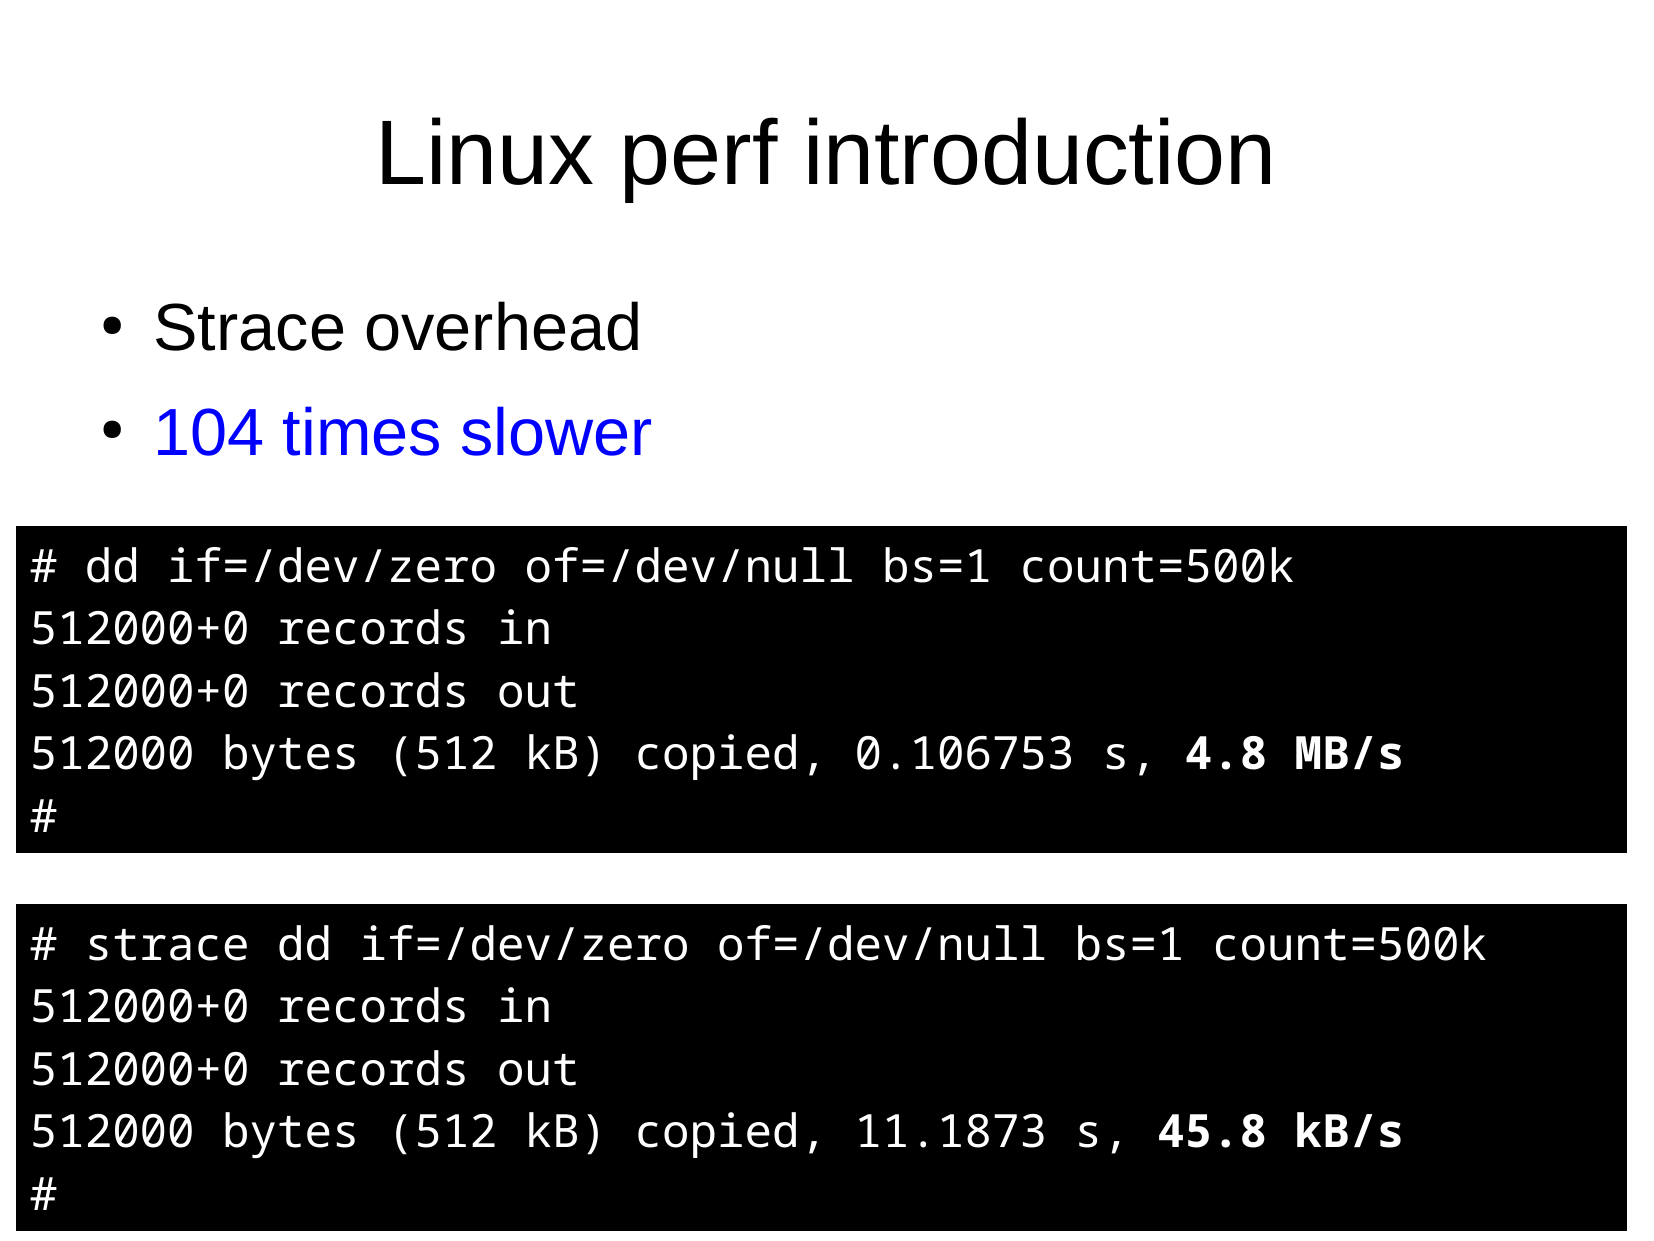

# Linux perf introduction
Strace overhead
104 times slower
| # dd if=/dev/zero of=/dev/null bs=1 count=500k 512000+0 records in 512000+0 records out 512000 bytes (512 kB) copied, 0.106753 s, 4.8 MB/s # |
| --- |
| # strace dd if=/dev/zero of=/dev/null bs=1 count=500k 512000+0 records in 512000+0 records out 512000 bytes (512 kB) copied, 11.1873 s, 45.8 kB/s # |
| --- |